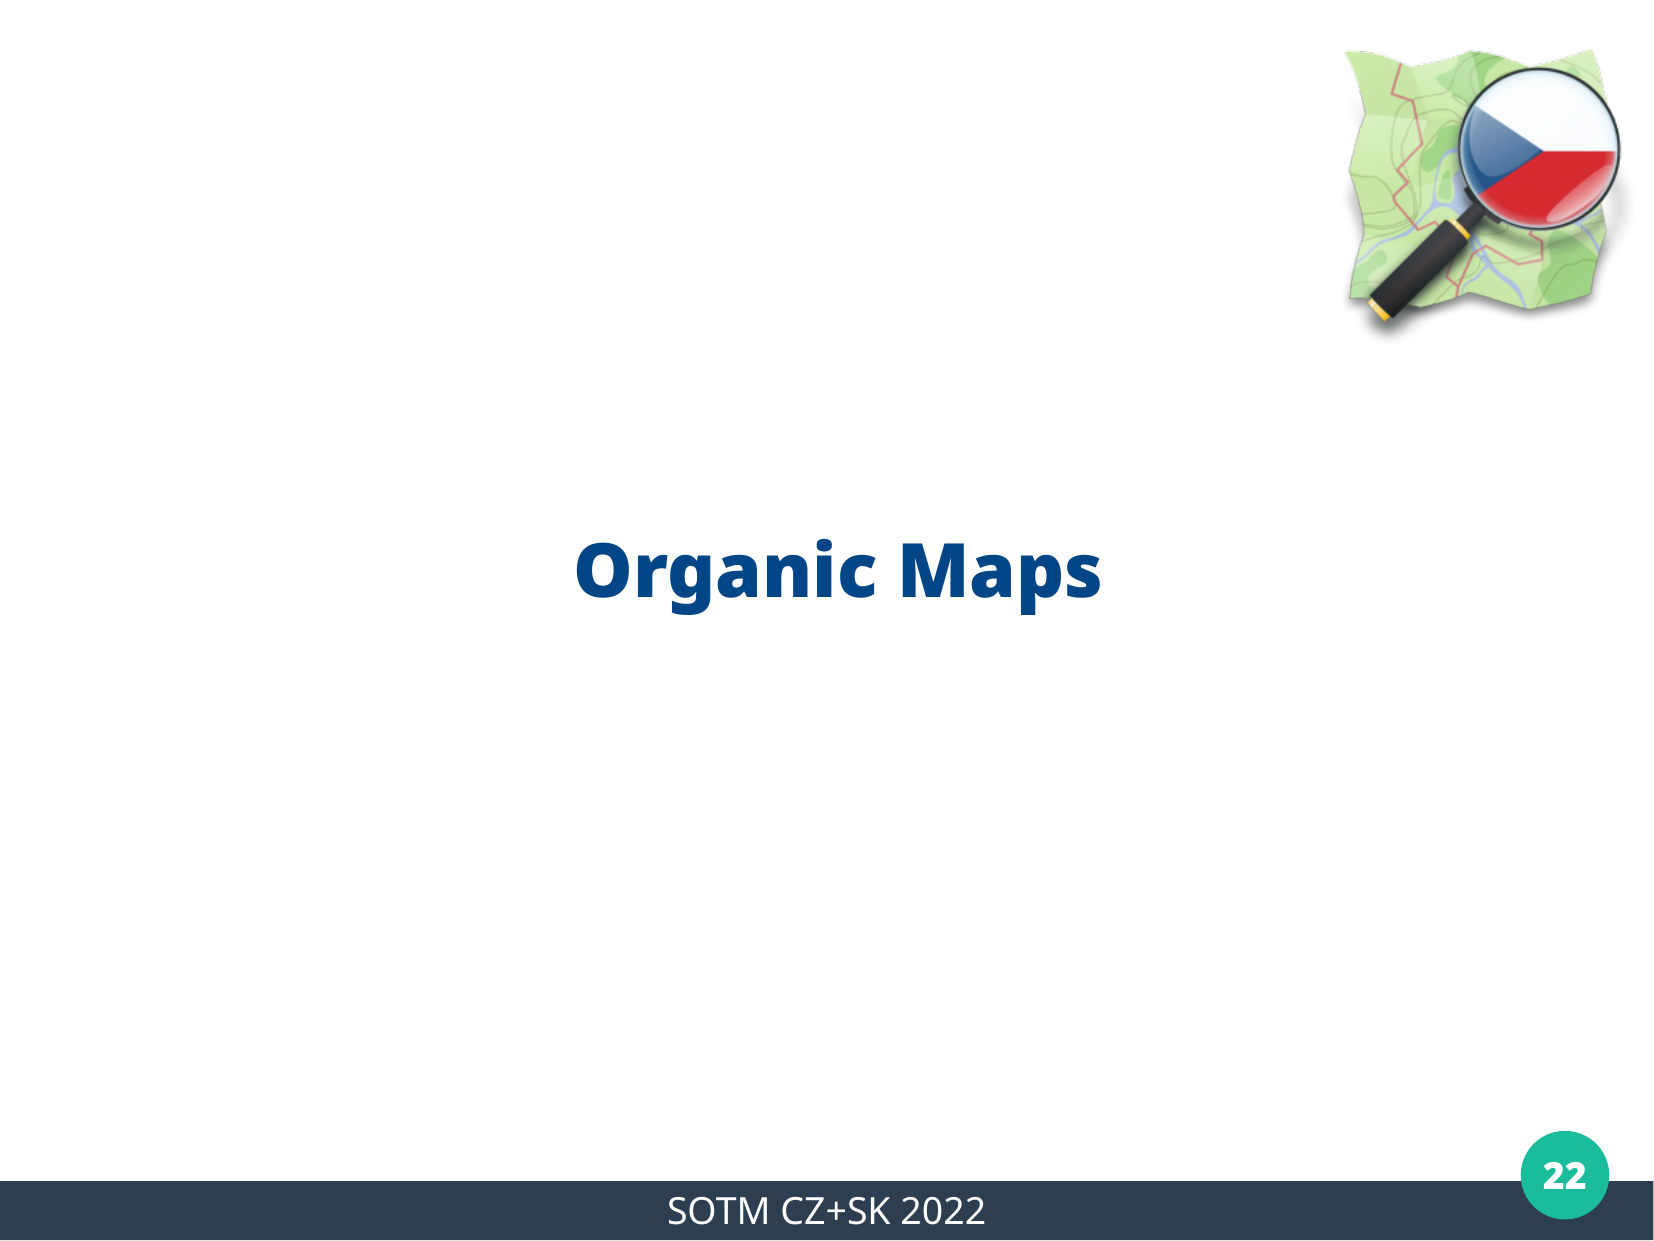

# Organic Maps
22
SOTM CZ+SK 2022